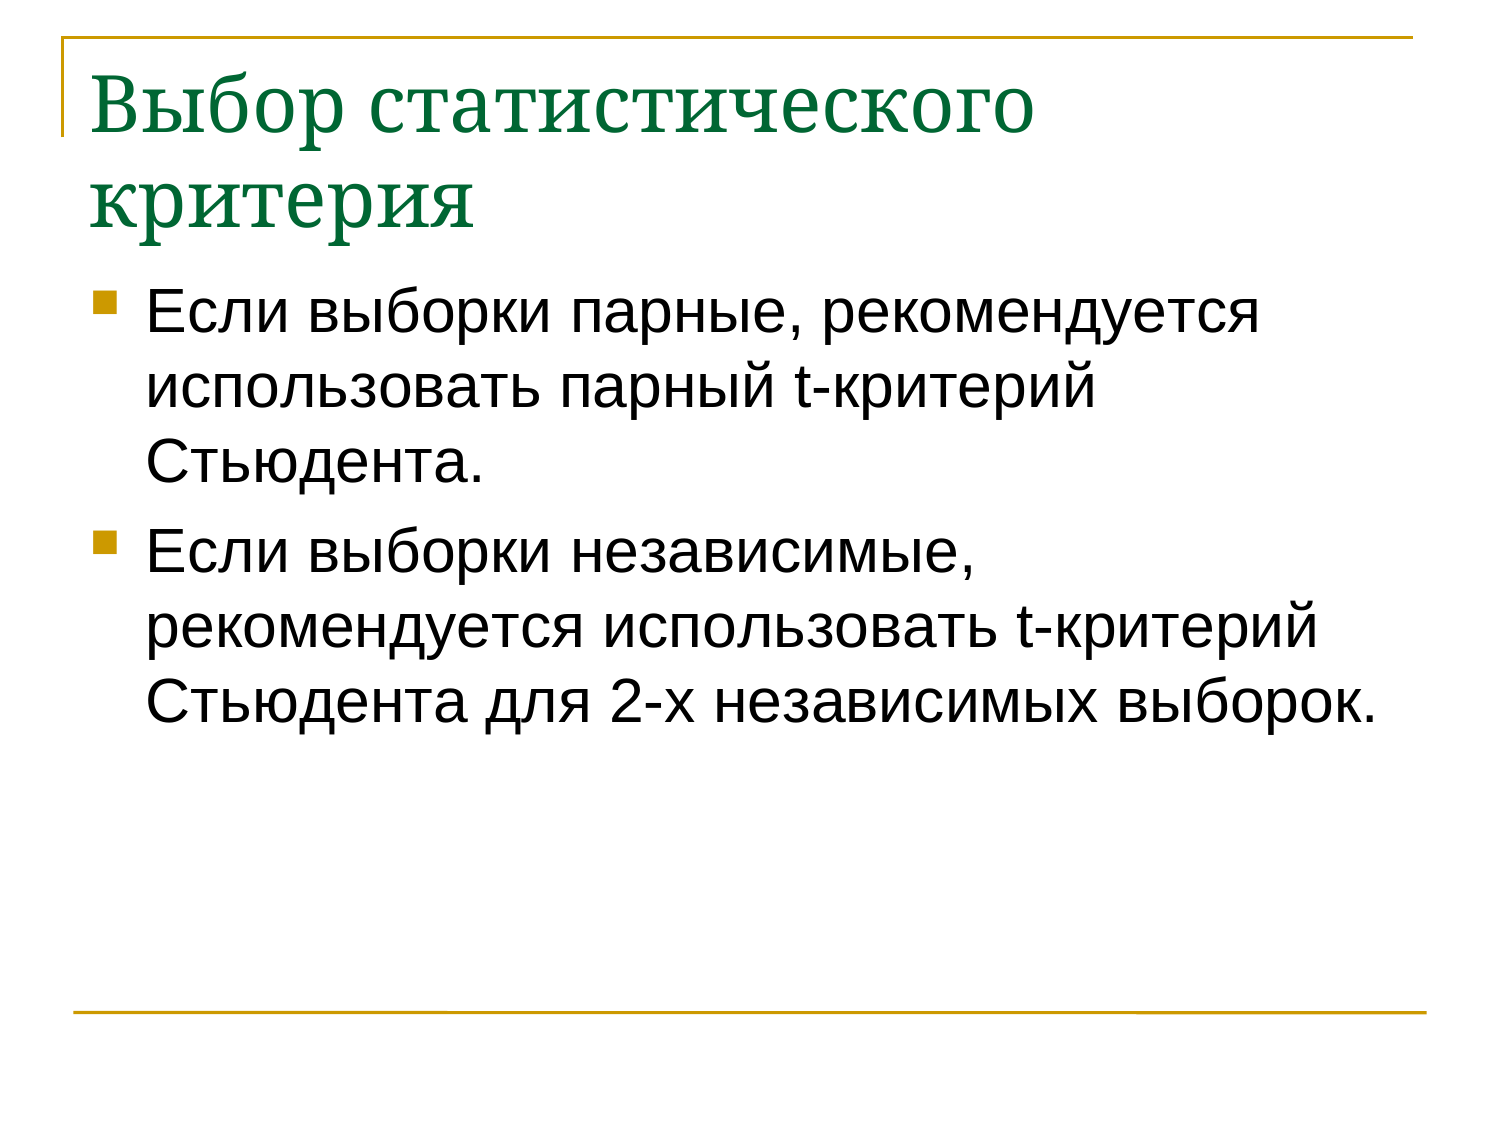

# Выбор статистического критерия
Если выборки парные, рекомендуется использовать парный t-критерий Стьюдента.
Если выборки независимые, рекомендуется использовать t-критерий Стьюдента для 2-х независимых выборок.